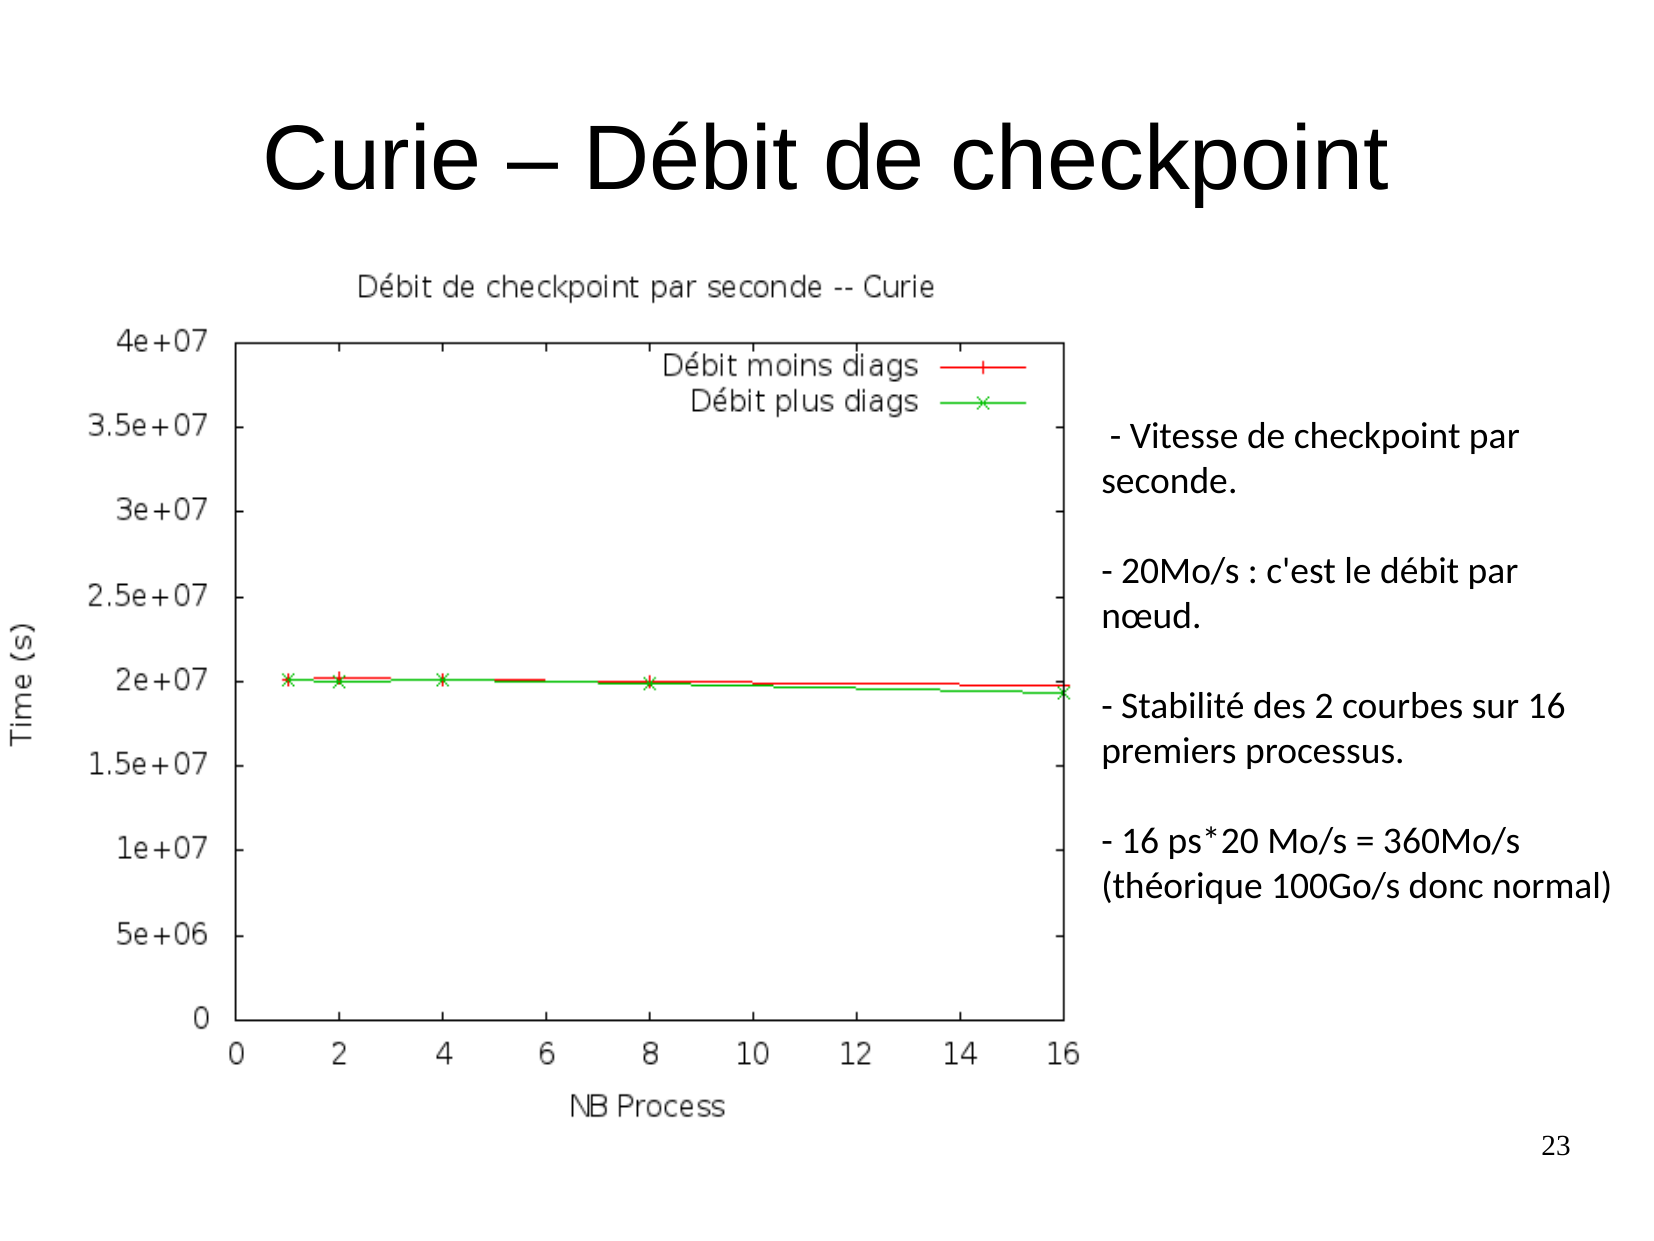

# Curie – Débit de checkpoint
 - Vitesse de checkpoint par seconde.
- 20Mo/s : c'est le débit par nœud.
- Stabilité des 2 courbes sur 16 premiers processus.
- 16 ps*20 Mo/s = 360Mo/s
(théorique 100Go/s donc normal)
23